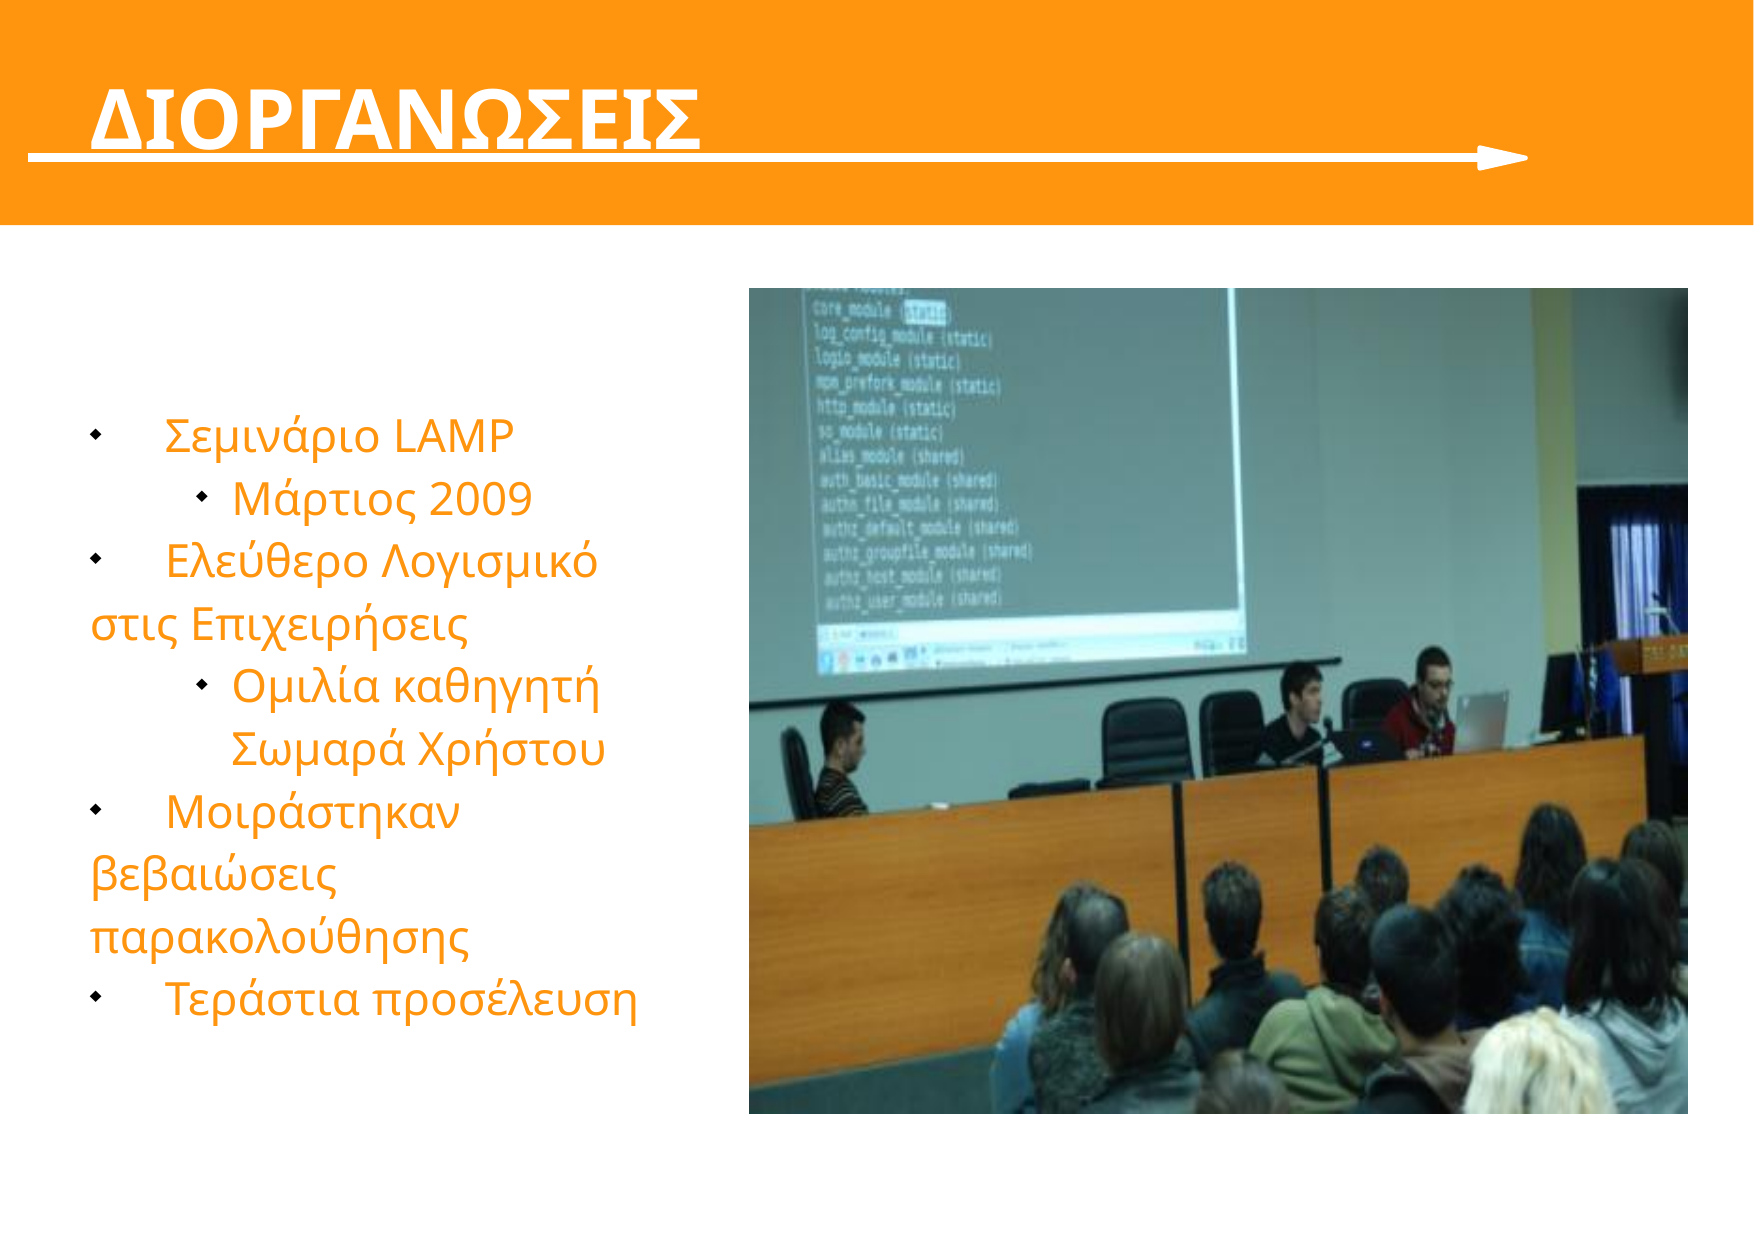

ΔΙΟΡΓΑΝΩΣΕΙΣ
	Σεμινάριο LAMP
Μάρτιος 2009
 	Ελεύθερο Λογισμικό στις Επιχειρήσεις
Ομιλία καθηγητή Σωμαρά Χρήστου
 	Μοιράστηκαν βεβαιώσεις παρακολούθησης
 	Τεράστια προσέλευση